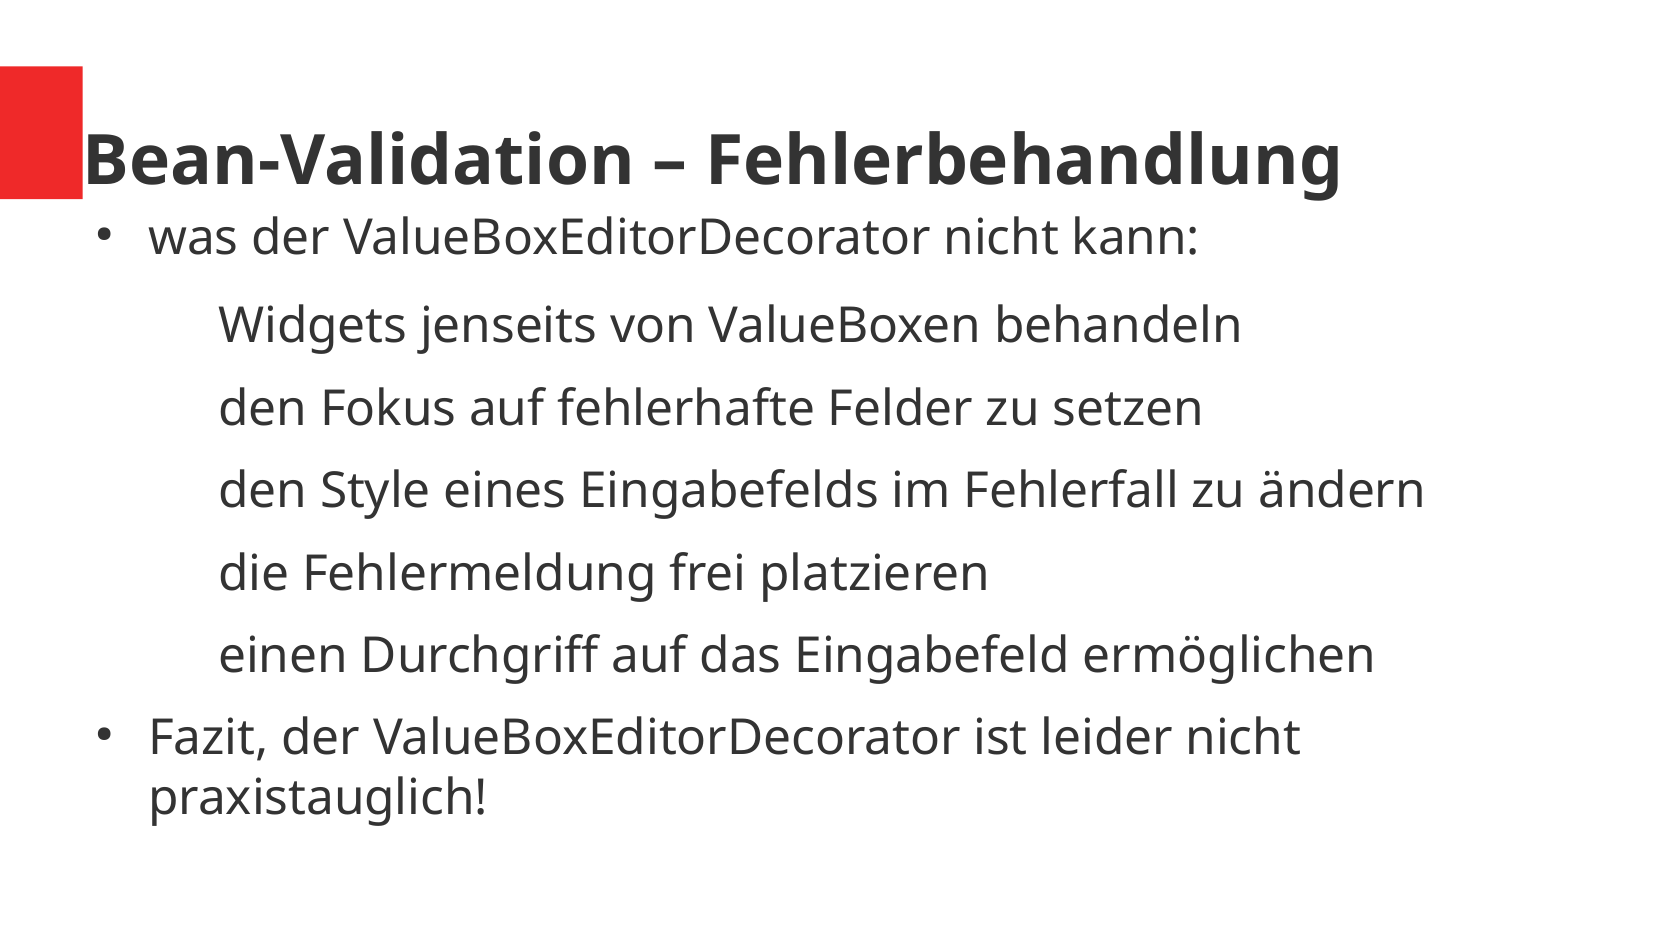

# Bean-Validation – Fehlerbehandlung
was der ValueBoxEditorDecorator nicht kann:
Widgets jenseits von ValueBoxen behandeln
den Fokus auf fehlerhafte Felder zu setzen
den Style eines Eingabefelds im Fehlerfall zu ändern
die Fehlermeldung frei platzieren
einen Durchgriff auf das Eingabefeld ermöglichen
Fazit, der ValueBoxEditorDecorator ist leider nicht praxistauglich!